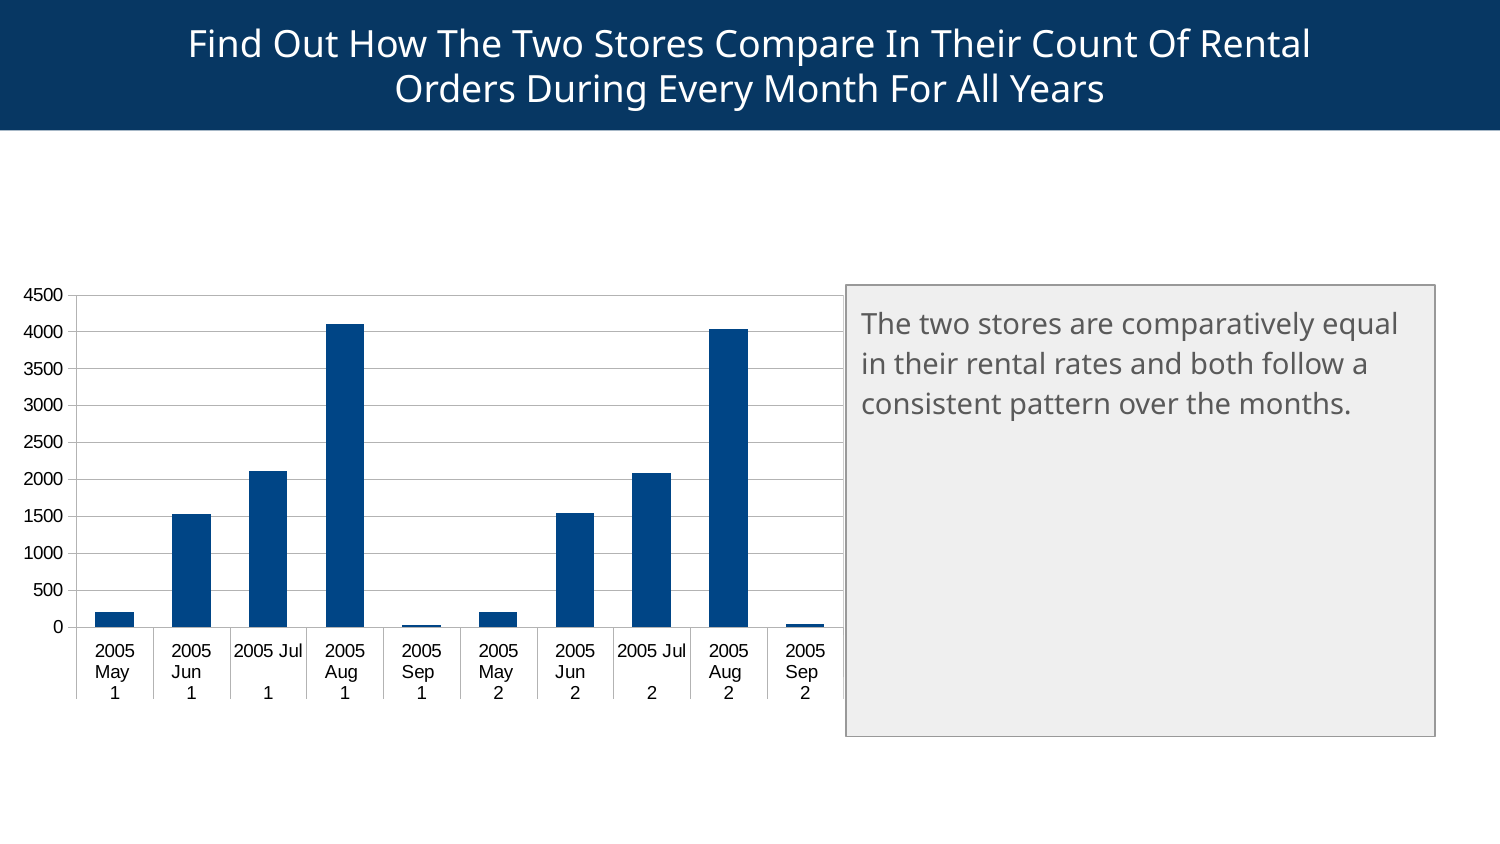

Find Out How The Two Stores Compare In Their Count Of Rental
Orders During Every Month For All Years
# The two stores are comparatively equal in their rental rates and both follow a consistent pattern over the months.